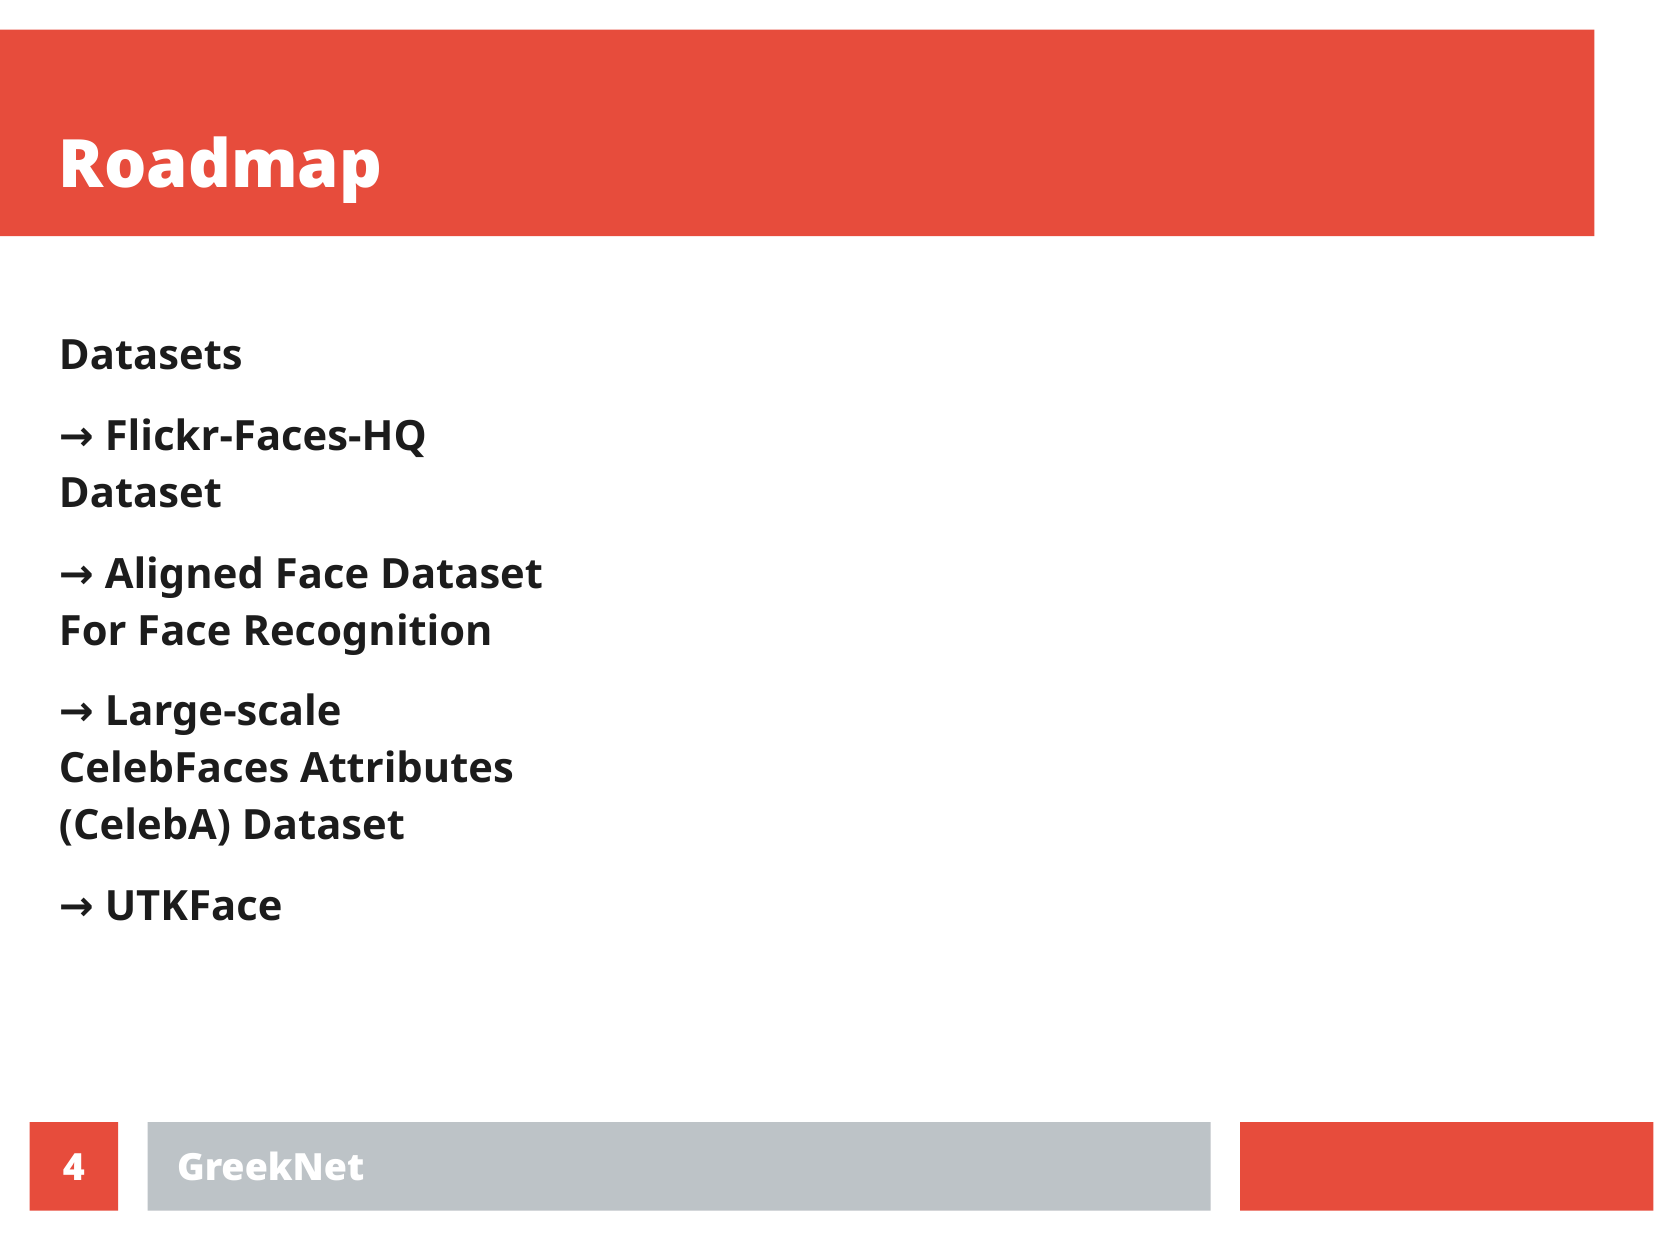

# Roadmap
Datasets
→ Flickr-Faces-HQ Dataset
→ Aligned Face Dataset For Face Recognition
→ Large-scale CelebFaces Attributes (CelebA) Dataset
→ UTKFace
4
GreekNet